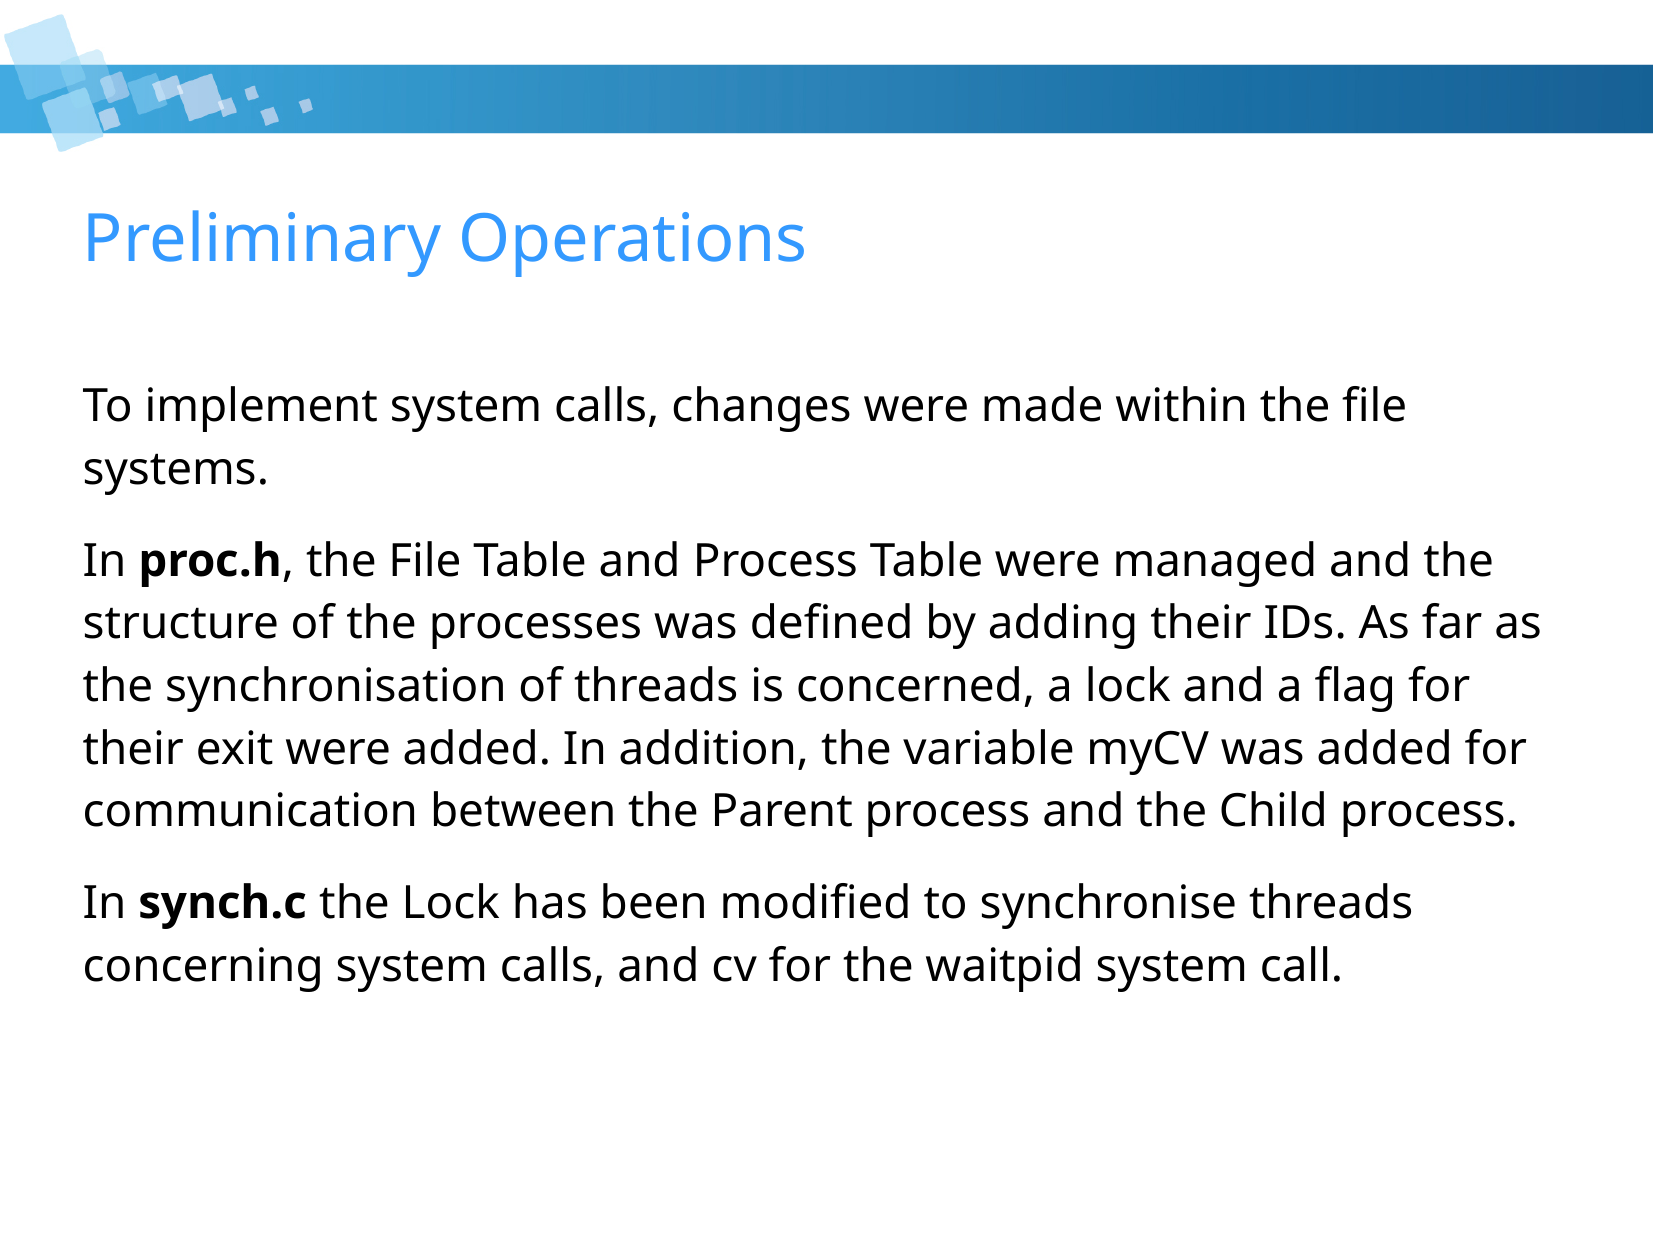

# Preliminary Operations
To implement system calls, changes were made within the file systems.
In proc.h, the File Table and Process Table were managed and the structure of the processes was defined by adding their IDs. As far as the synchronisation of threads is concerned, a lock and a flag for their exit were added. In addition, the variable myCV was added for communication between the Parent process and the Child process.
In synch.c the Lock has been modified to synchronise threads concerning system calls, and cv for the waitpid system call.